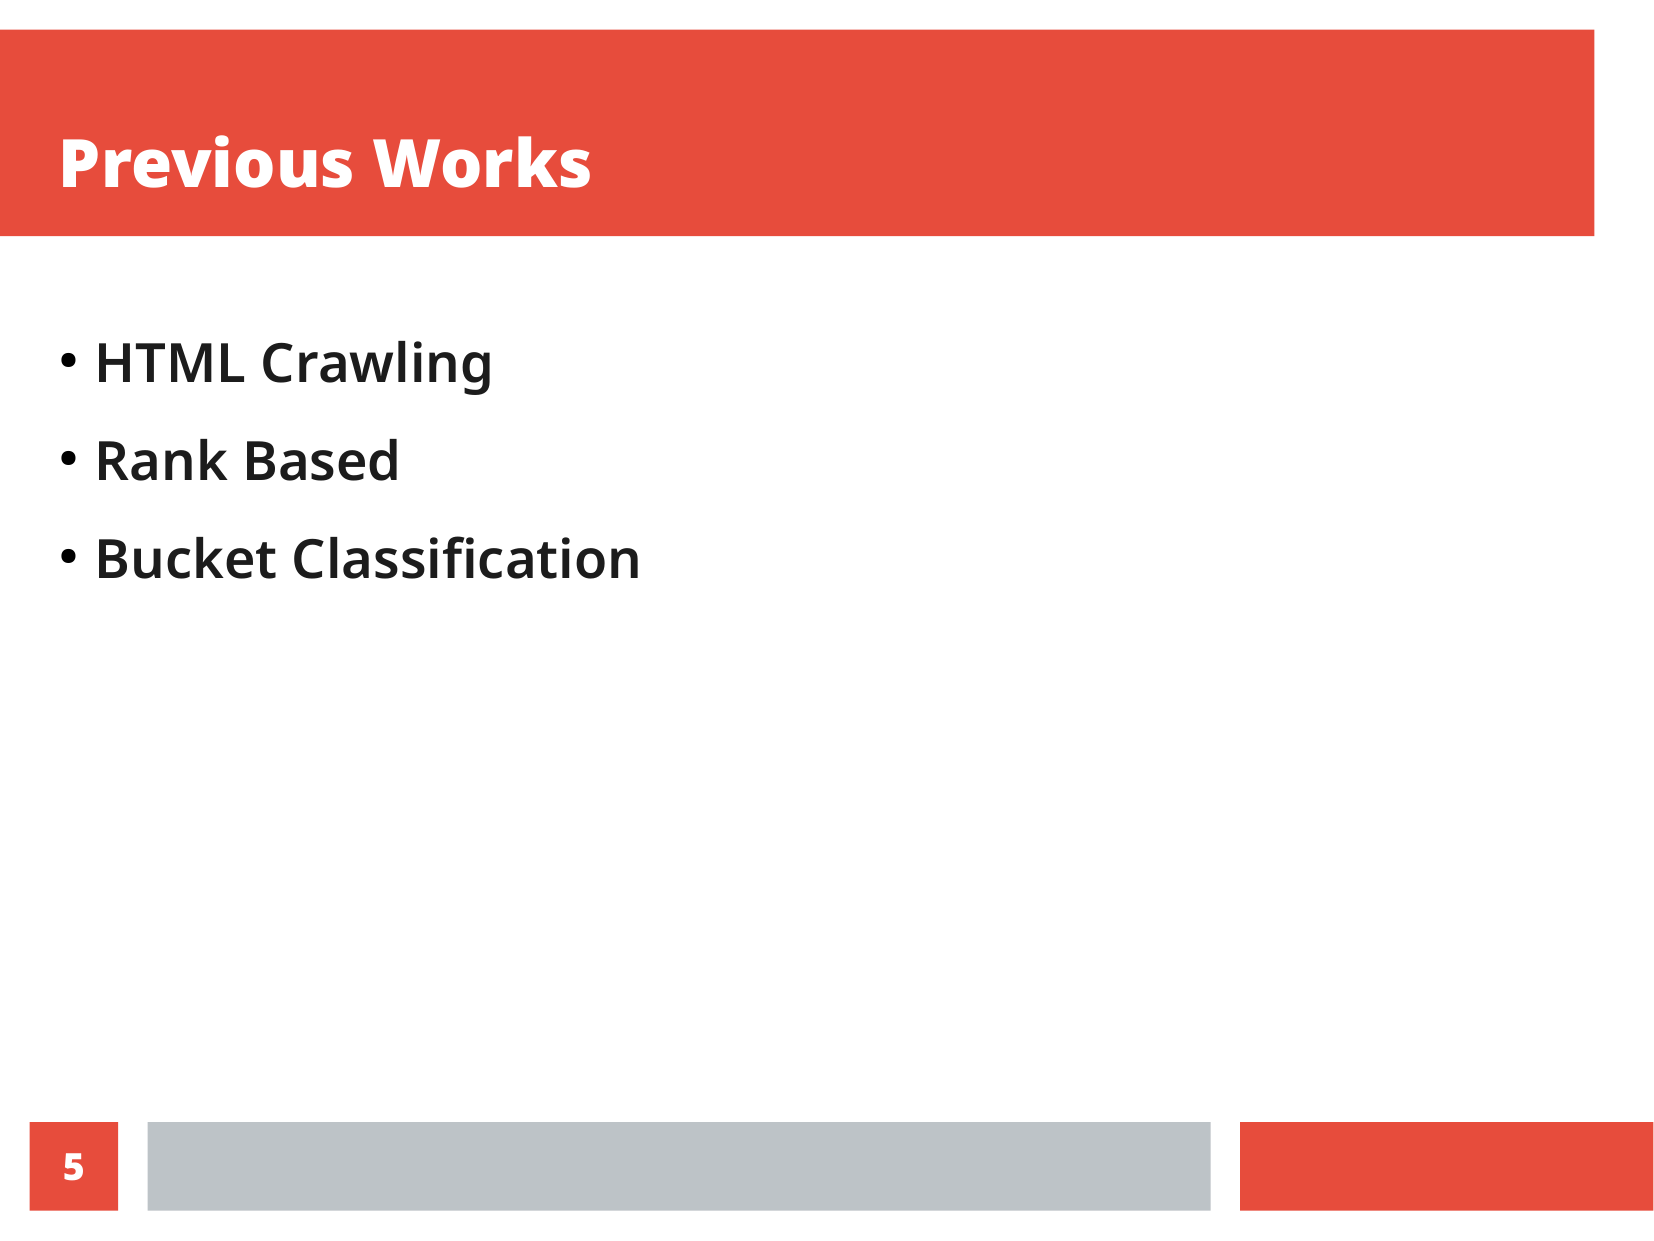

# Previous Works
HTML Crawling
Rank Based
Bucket Classification
5